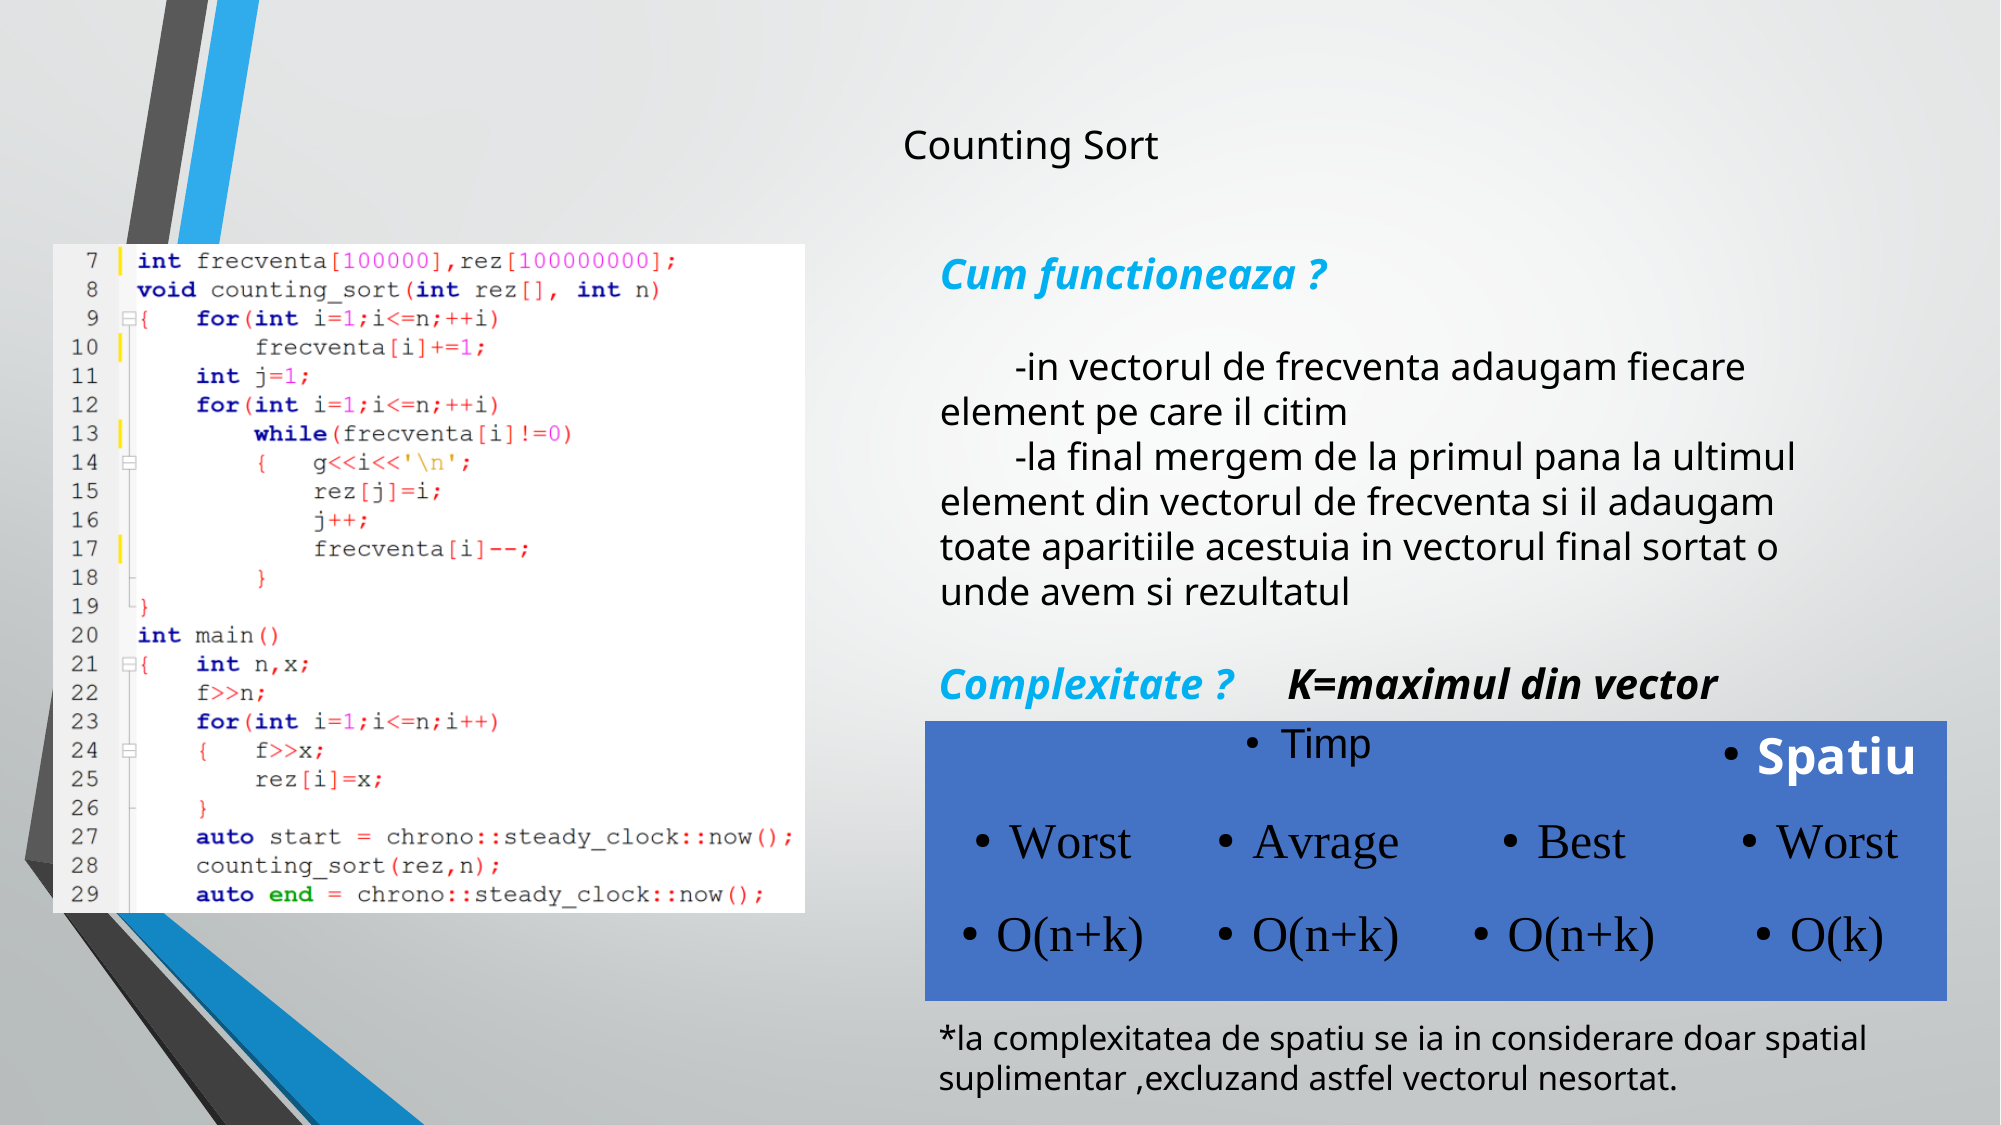

# Counting Sort
Cum functioneaza ?
	-in vectorul de frecventa adaugam fiecare element pe care il citim
	-la final mergem de la primul pana la ultimul element din vectorul de frecventa si il adaugam toate aparitiile acestuia in vectorul final sortat o unde avem si rezultatul
Complexitate ? K=maximul din vector
*la complexitatea de spatiu se ia in considerare doar spatial suplimentar ,excluzand astfel vectorul nesortat.
| Timp | | | Spatiu |
| --- | --- | --- | --- |
| Worst | Avrage | Best | Worst |
| O(n+k) | O(n+k) | O(n+k) | O(k) |